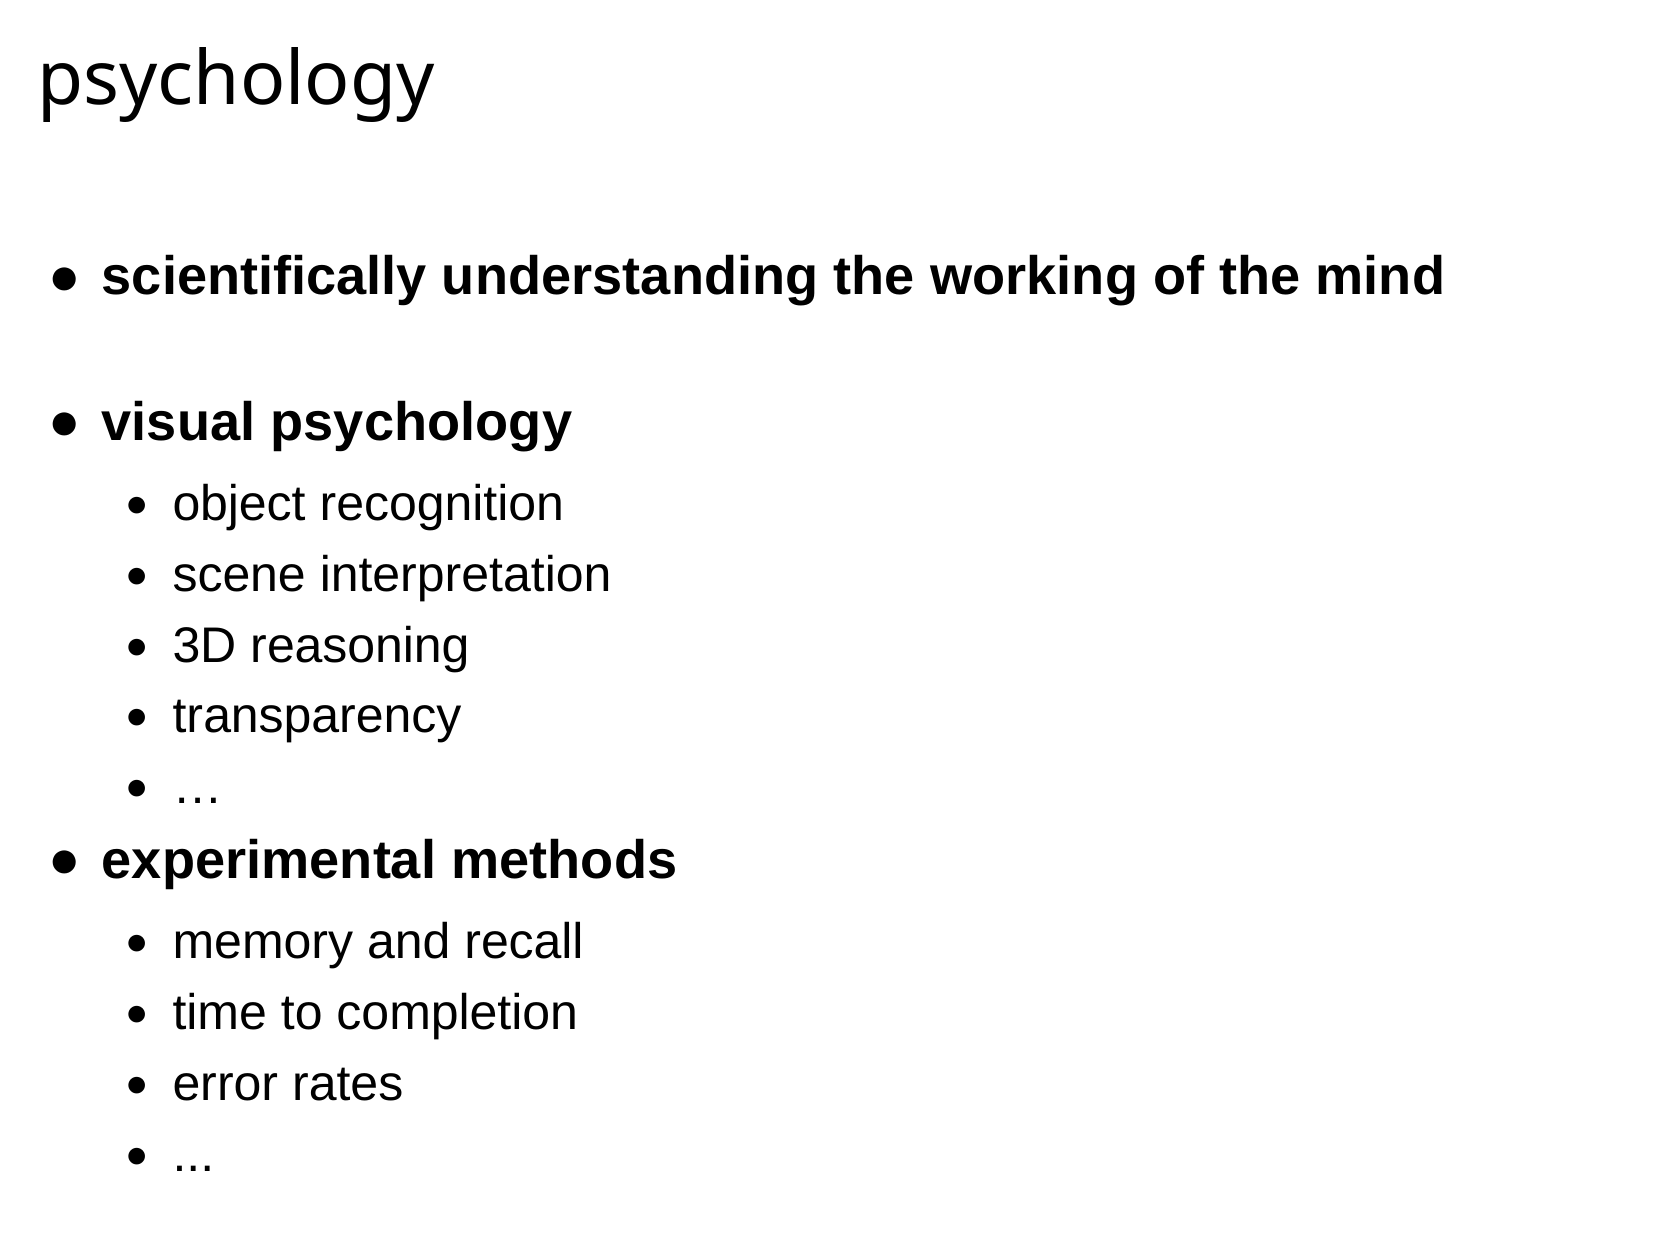

# psychology
scientifically understanding the working of the mind
visual psychology
object recognition
scene interpretation
3D reasoning
transparency
…
experimental methods
memory and recall
time to completion
error rates
...